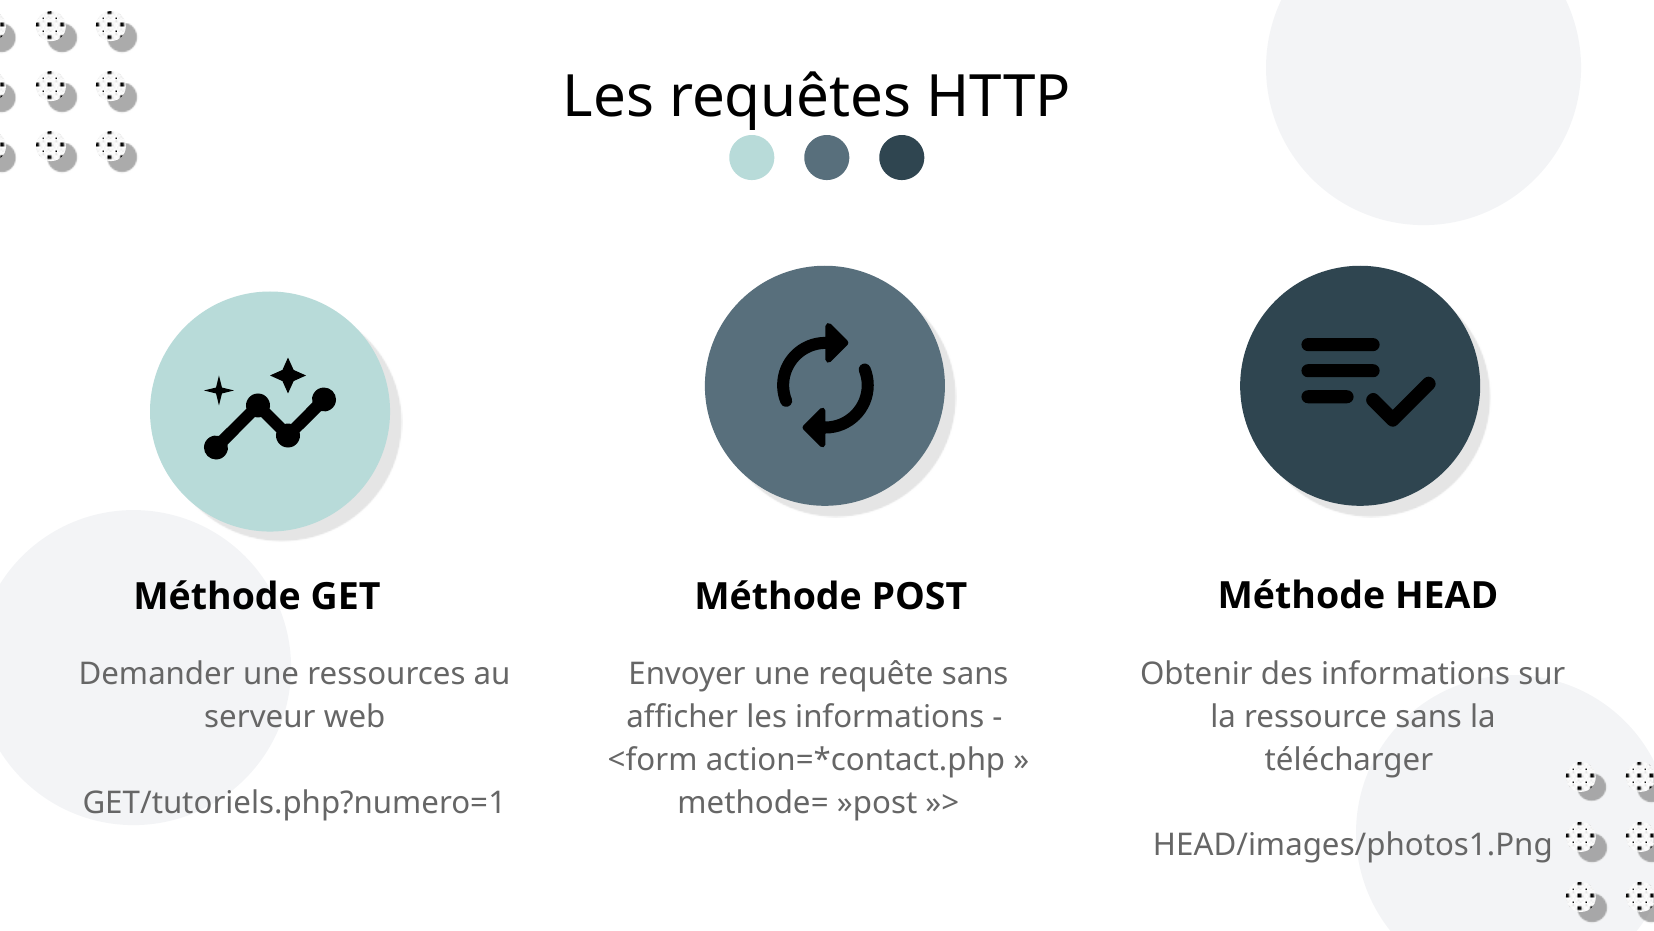

Les requêtes HTTP
Méthode HEAD
Méthode GET
Méthode POST
Demander une ressources au serveur web
GET/tutoriels.php?numero=1
Envoyer une requête sans afficher les informations -
<form action=*contact.php » methode= »post »>
Obtenir des informations sur la ressource sans la télécharger
HEAD/images/photos1.Png